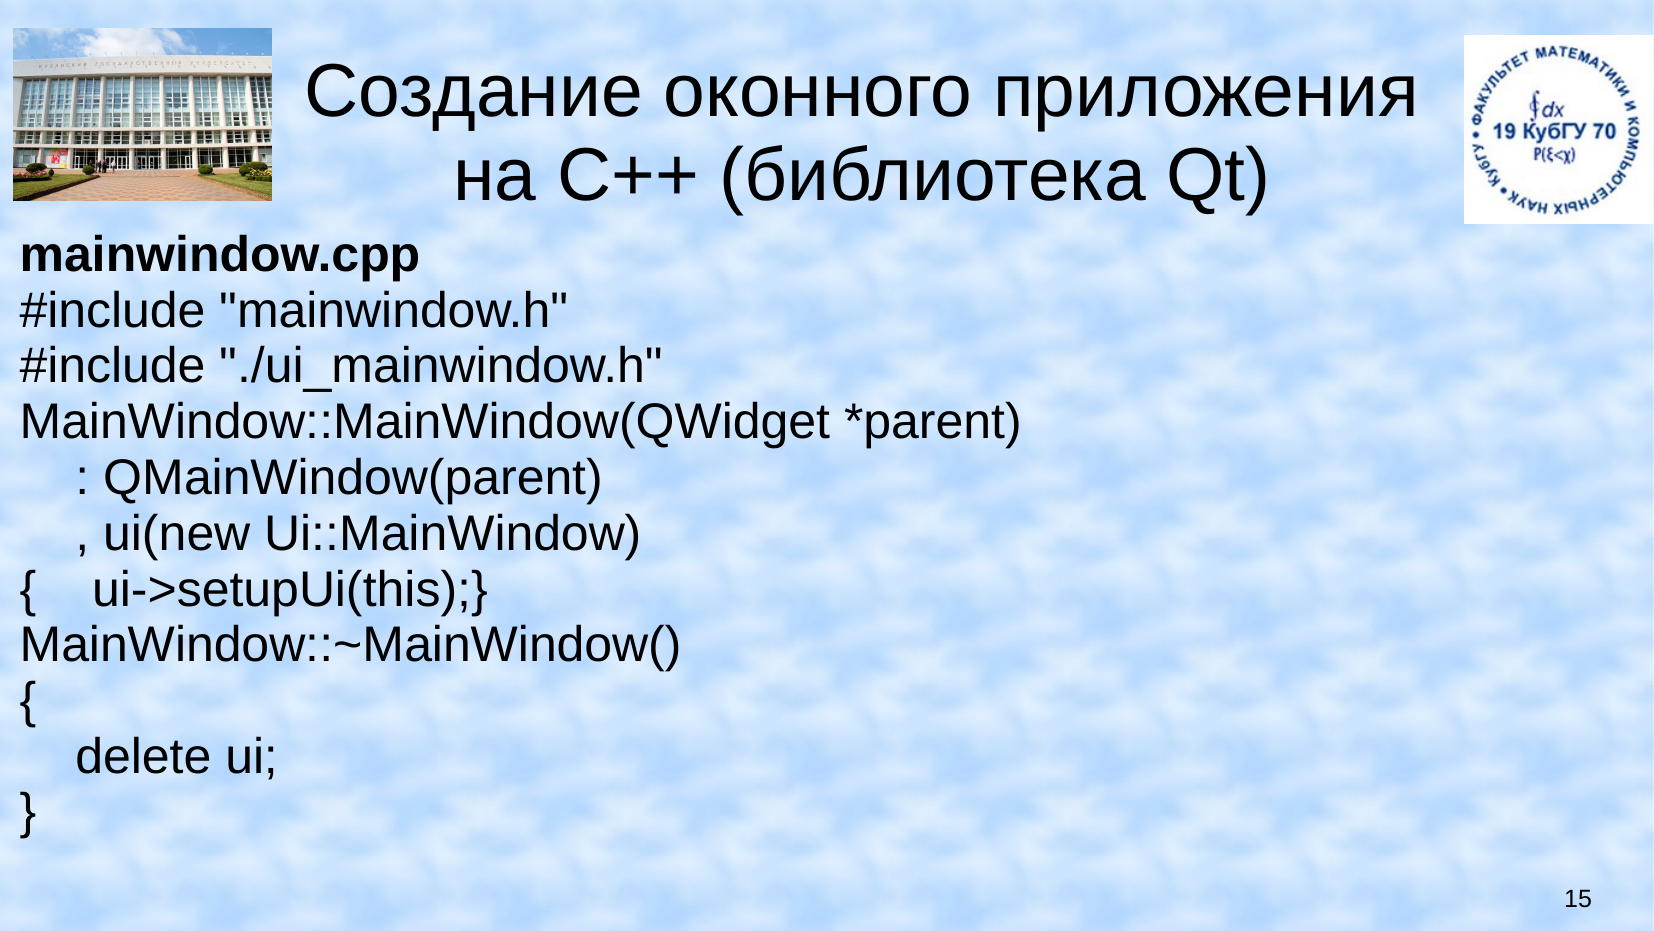

# Создание оконного приложения на С++ (библиотека Qt)
mainwindow.cpp
#include "mainwindow.h"
#include "./ui_mainwindow.h"
MainWindow::MainWindow(QWidget *parent)
 : QMainWindow(parent)
 , ui(new Ui::MainWindow)
{ ui->setupUi(this);}
MainWindow::~MainWindow()
{
 delete ui;
}